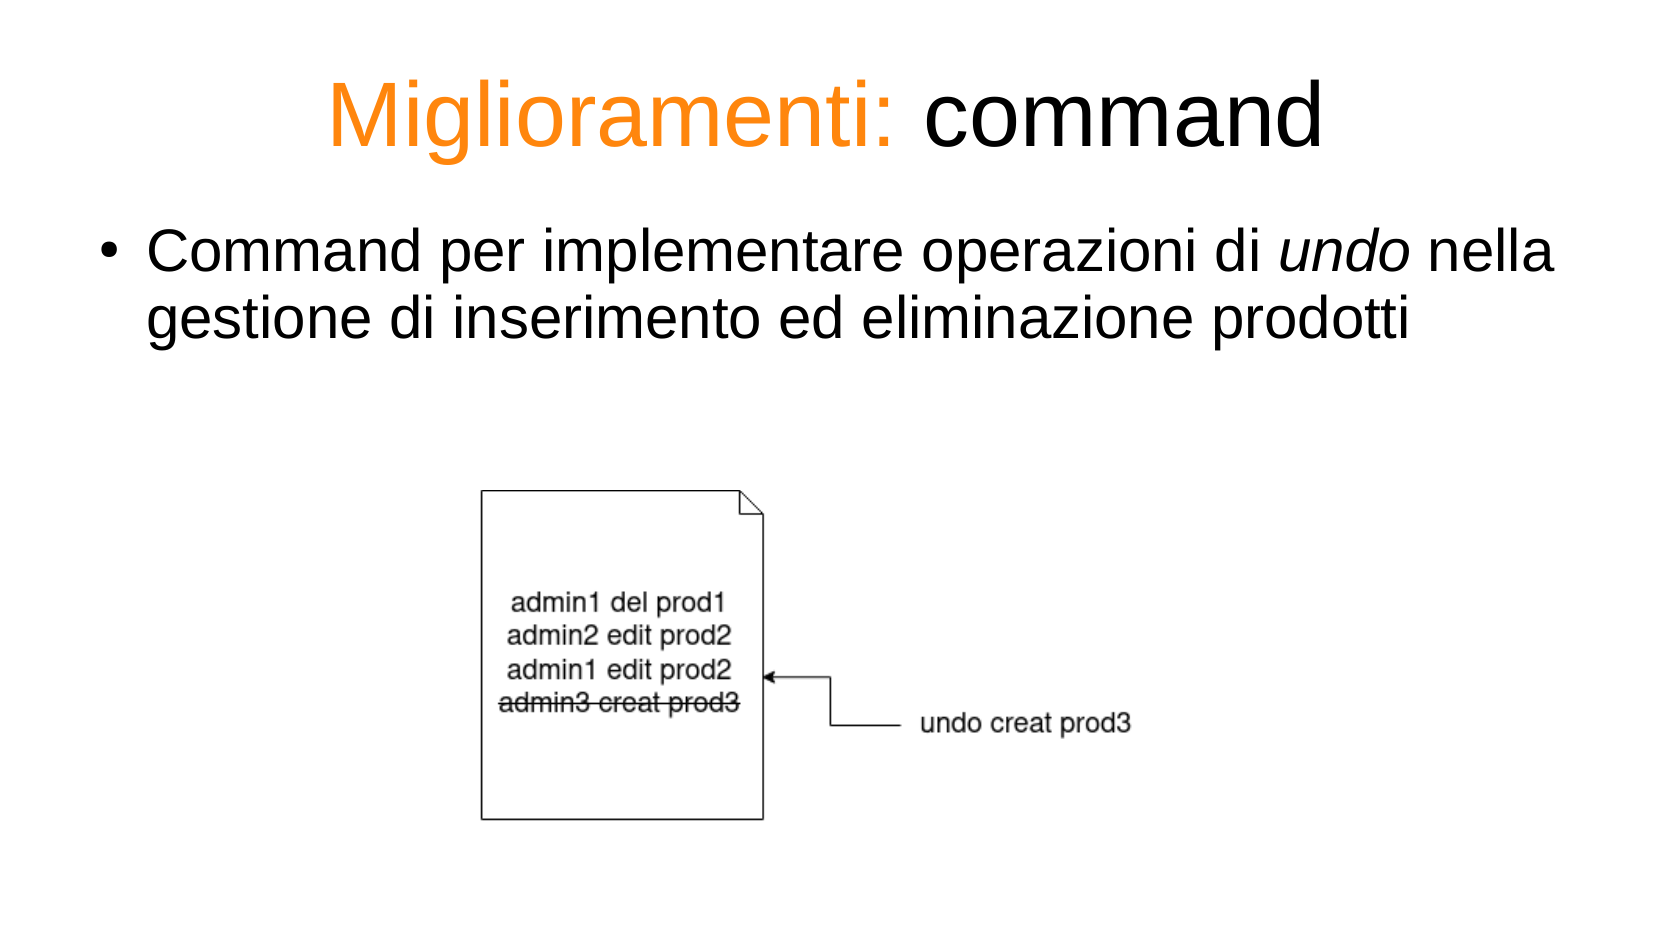

# Miglioramenti: command
Command per implementare operazioni di undo nella gestione di inserimento ed eliminazione prodotti